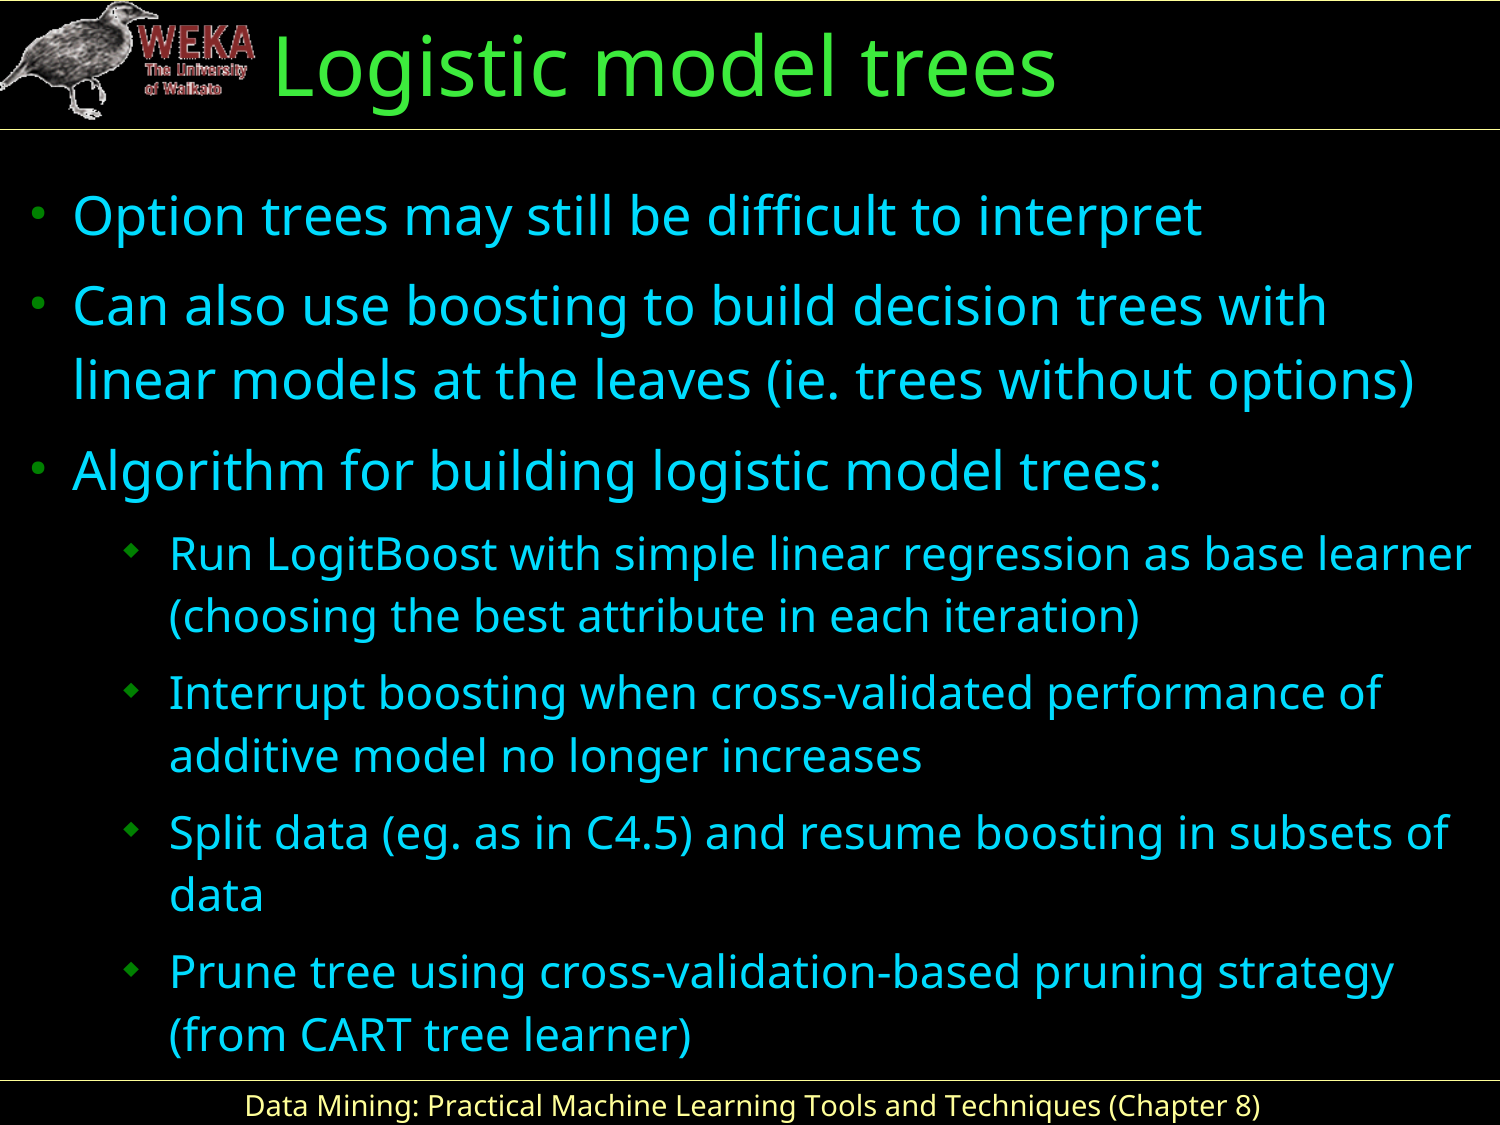

# Logistic model trees
Option trees may still be difficult to interpret
Can also use boosting to build decision trees with linear models at the leaves (ie. trees without options)
Algorithm for building logistic model trees:
Run LogitBoost with simple linear regression as base learner (choosing the best attribute in each iteration)
Interrupt boosting when cross-validated performance of additive model no longer increases
Split data (eg. as in C4.5) and resume boosting in subsets of data
Prune tree using cross-validation-based pruning strategy (from CART tree learner)
Data Mining: Practical Machine Learning Tools and Techniques (Chapter 8)